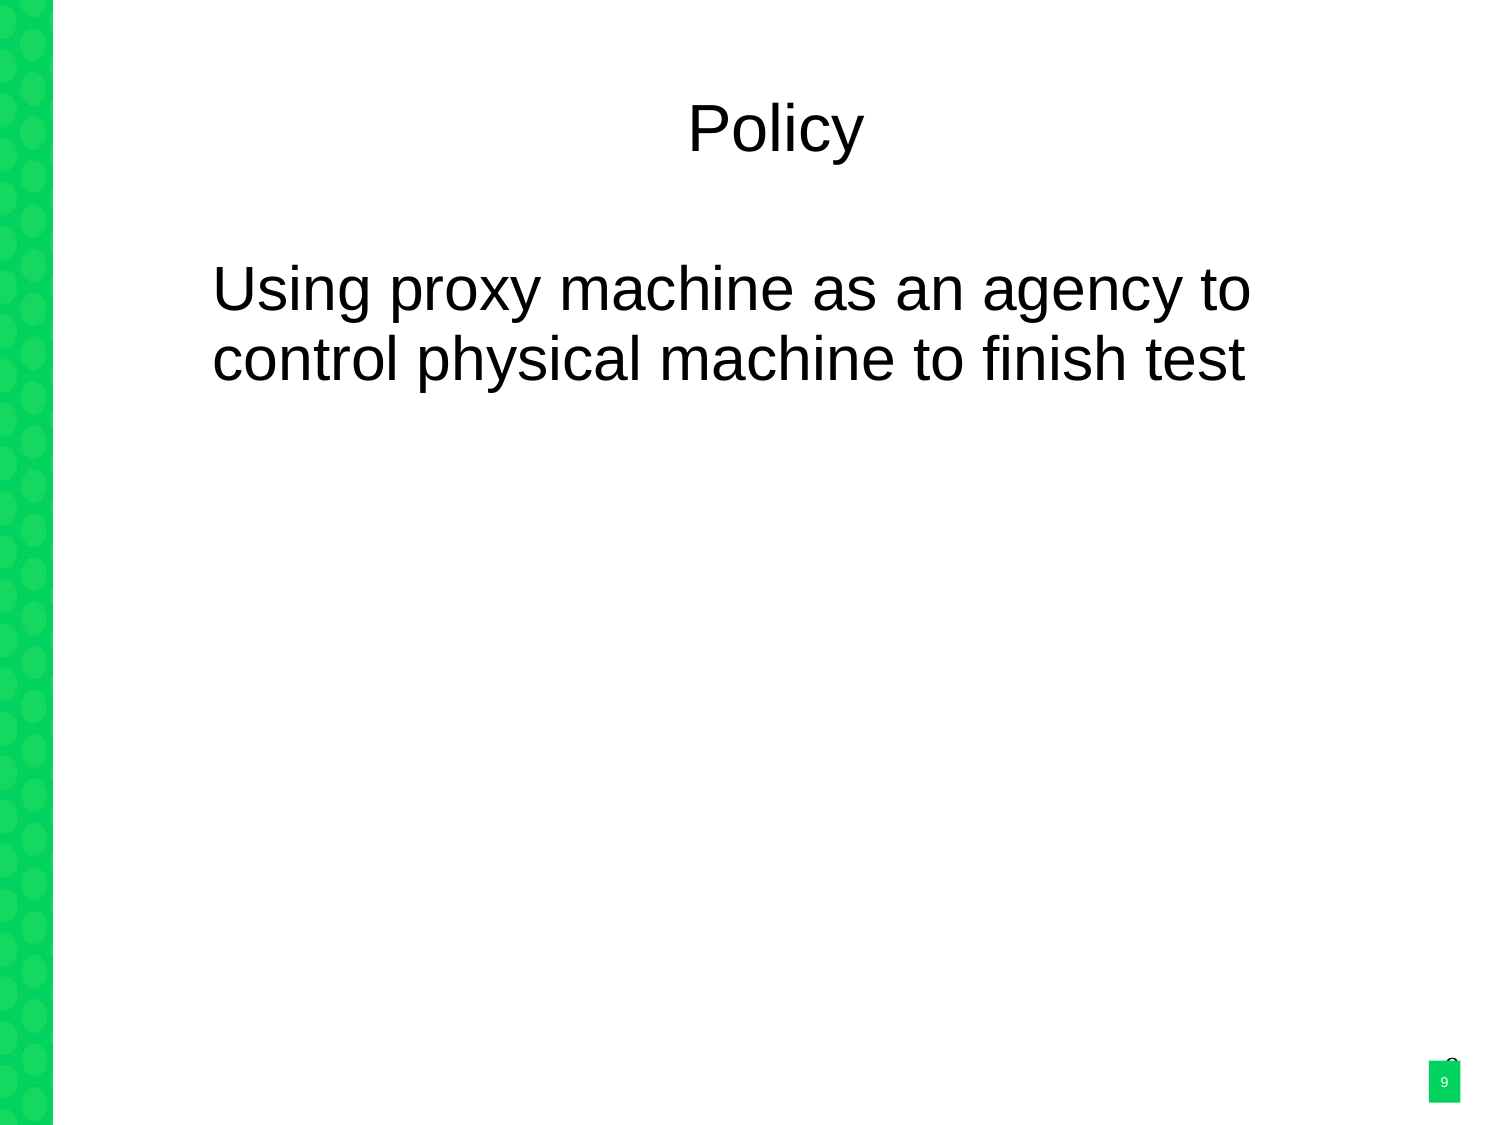

# Policy
Using proxy machine as an agency to control physical machine to finish test